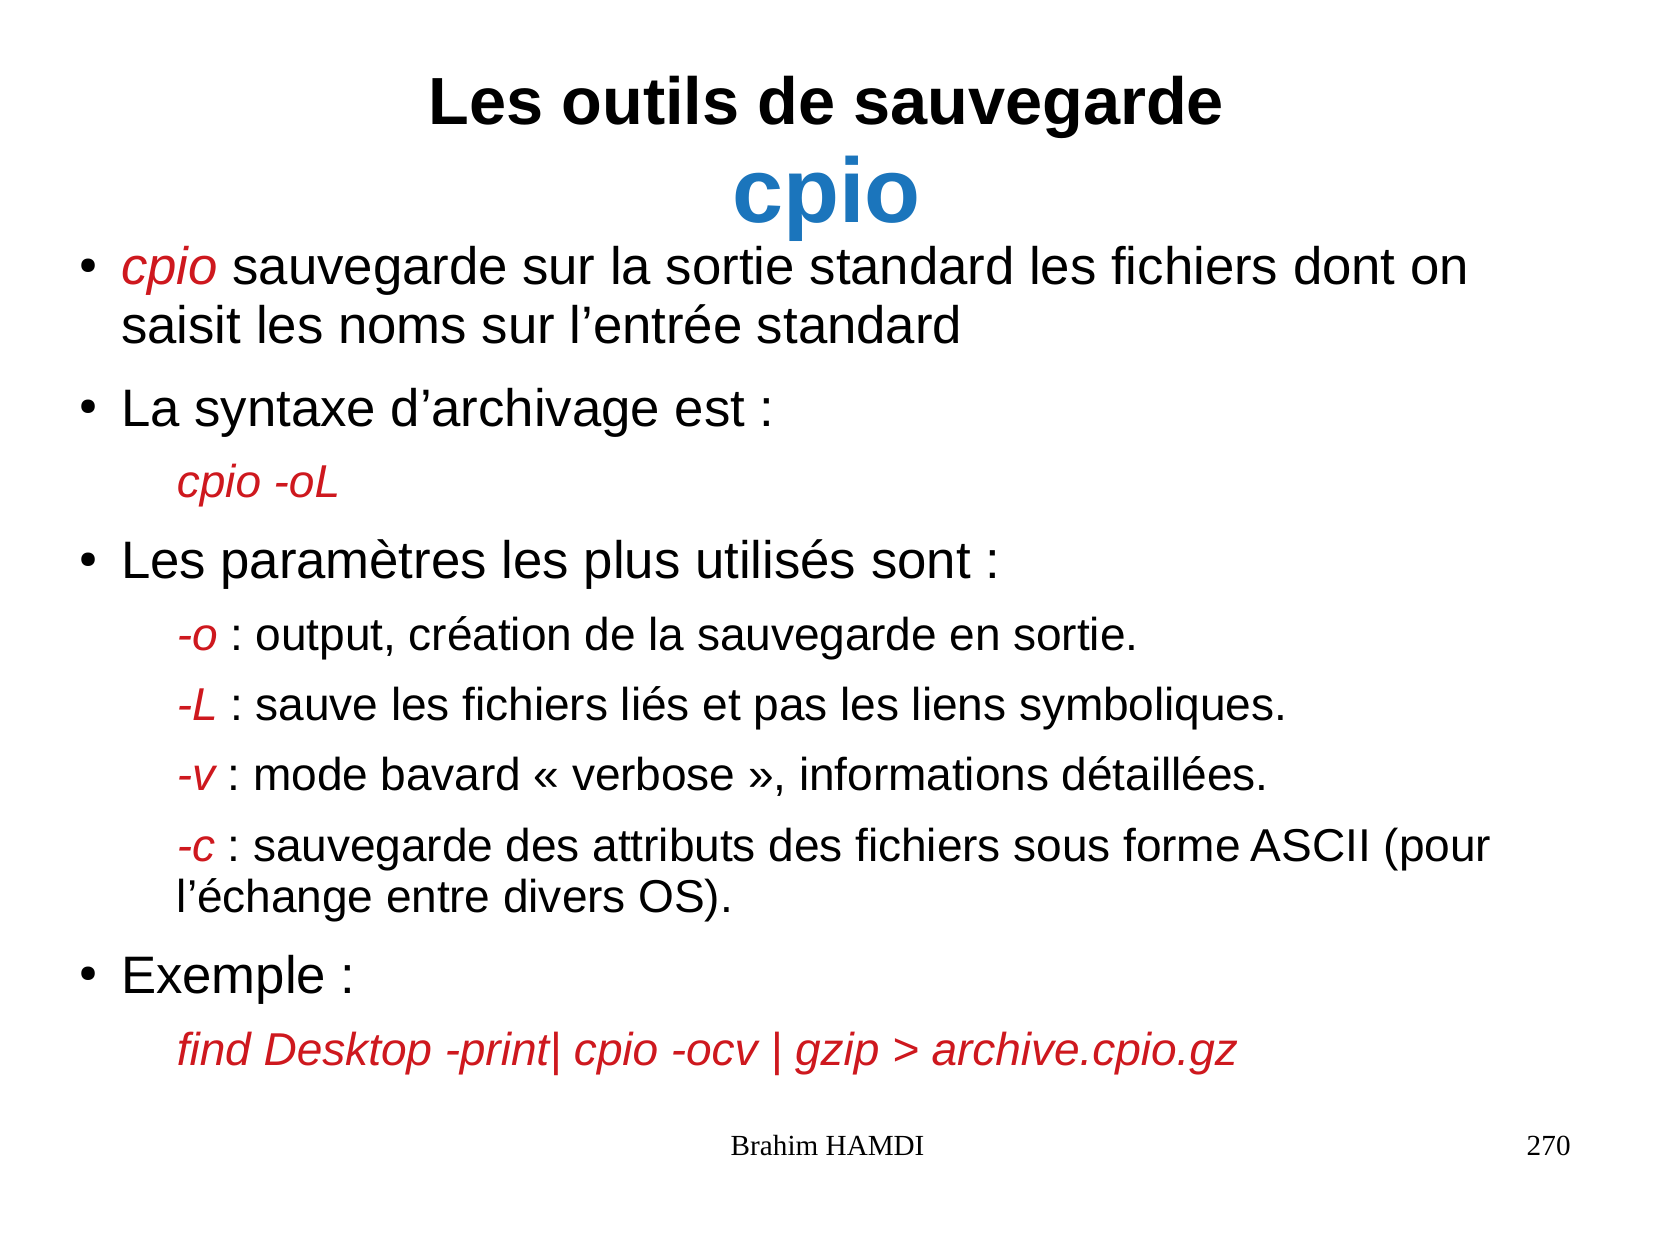

# Les outils de sauvegarde cpio
cpio sauvegarde sur la sortie standard les fichiers dont on saisit les noms sur l’entrée standard
La syntaxe d’archivage est :
cpio -oL
Les paramètres les plus utilisés sont :
-o : output, création de la sauvegarde en sortie.
-L : sauve les fichiers liés et pas les liens symboliques.
-v : mode bavard « verbose », informations détaillées.
-c : sauvegarde des attributs des fichiers sous forme ASCII (pour l’échange entre divers OS).
Exemple :
find Desktop -print| cpio -ocv | gzip > archive.cpio.gz
Brahim HAMDI
270